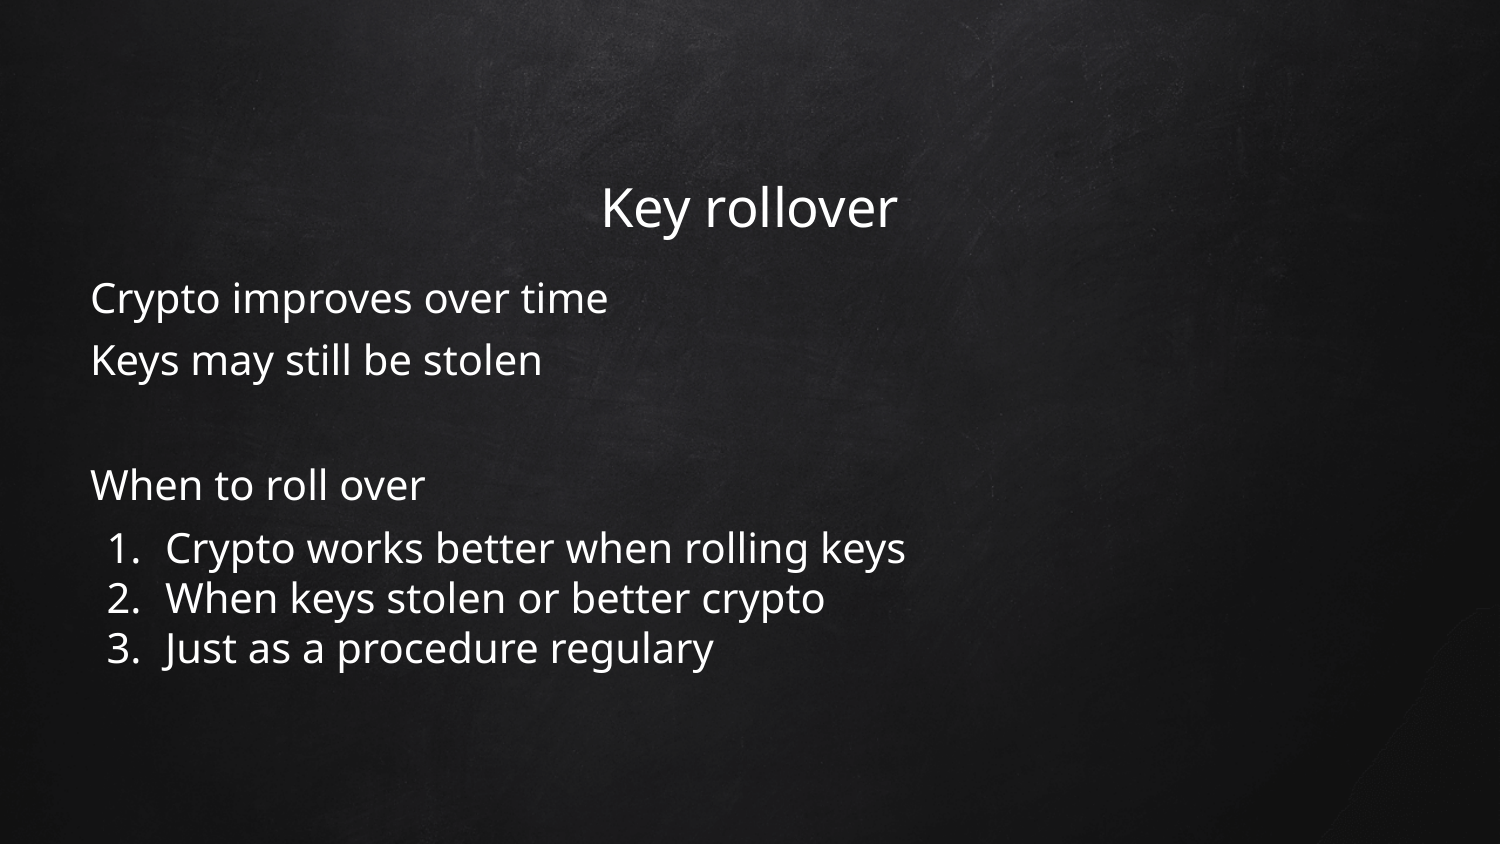

# Key rollover
Crypto improves over time
Keys may still be stolen
When to roll over
Crypto works better when rolling keys
When keys stolen or better crypto
Just as a procedure regulary